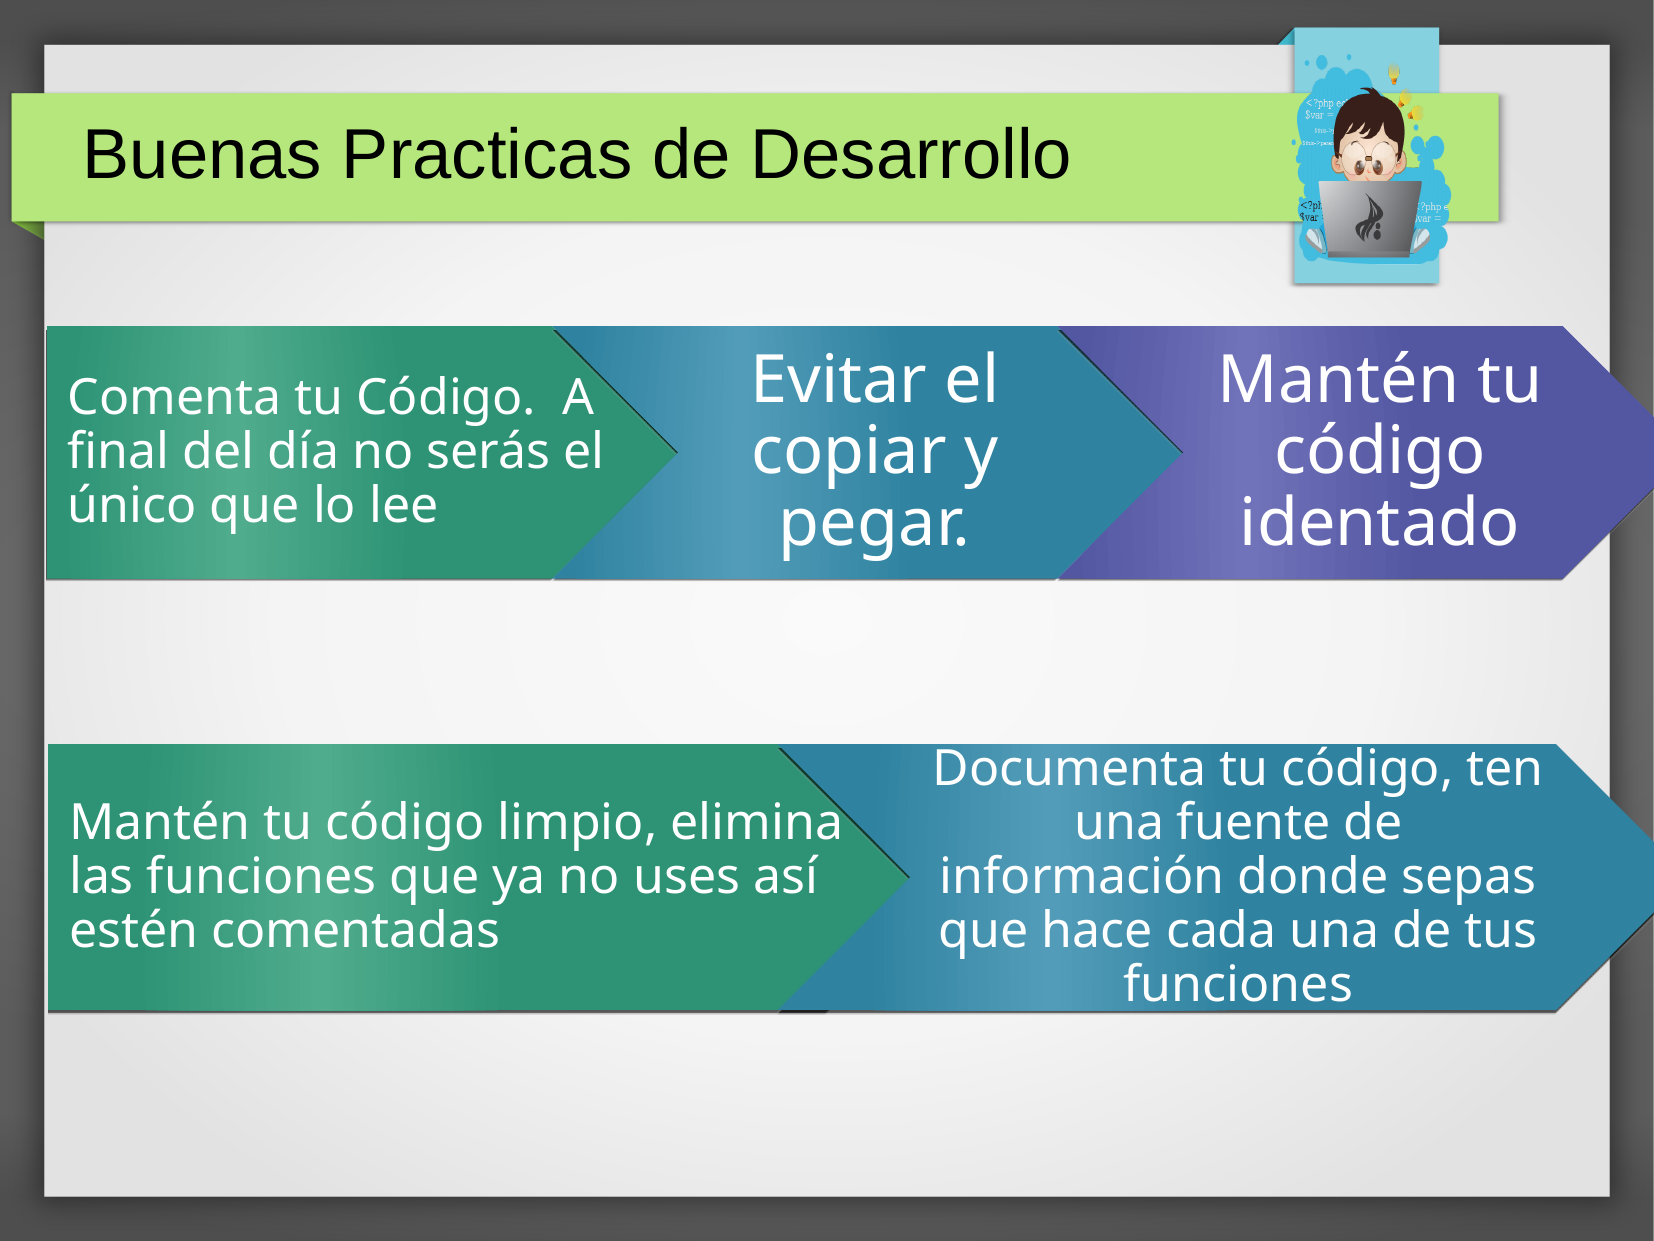

# Buenas Practicas de Desarrollo
Comenta tu Código. A final del día no serás el único que lo lee
Evitar el copiar y pegar.
Mantén tu código identado
Mantén tu código limpio, elimina las funciones que ya no uses así estén comentadas
Documenta tu código, ten una fuente de información donde sepas que hace cada una de tus funciones